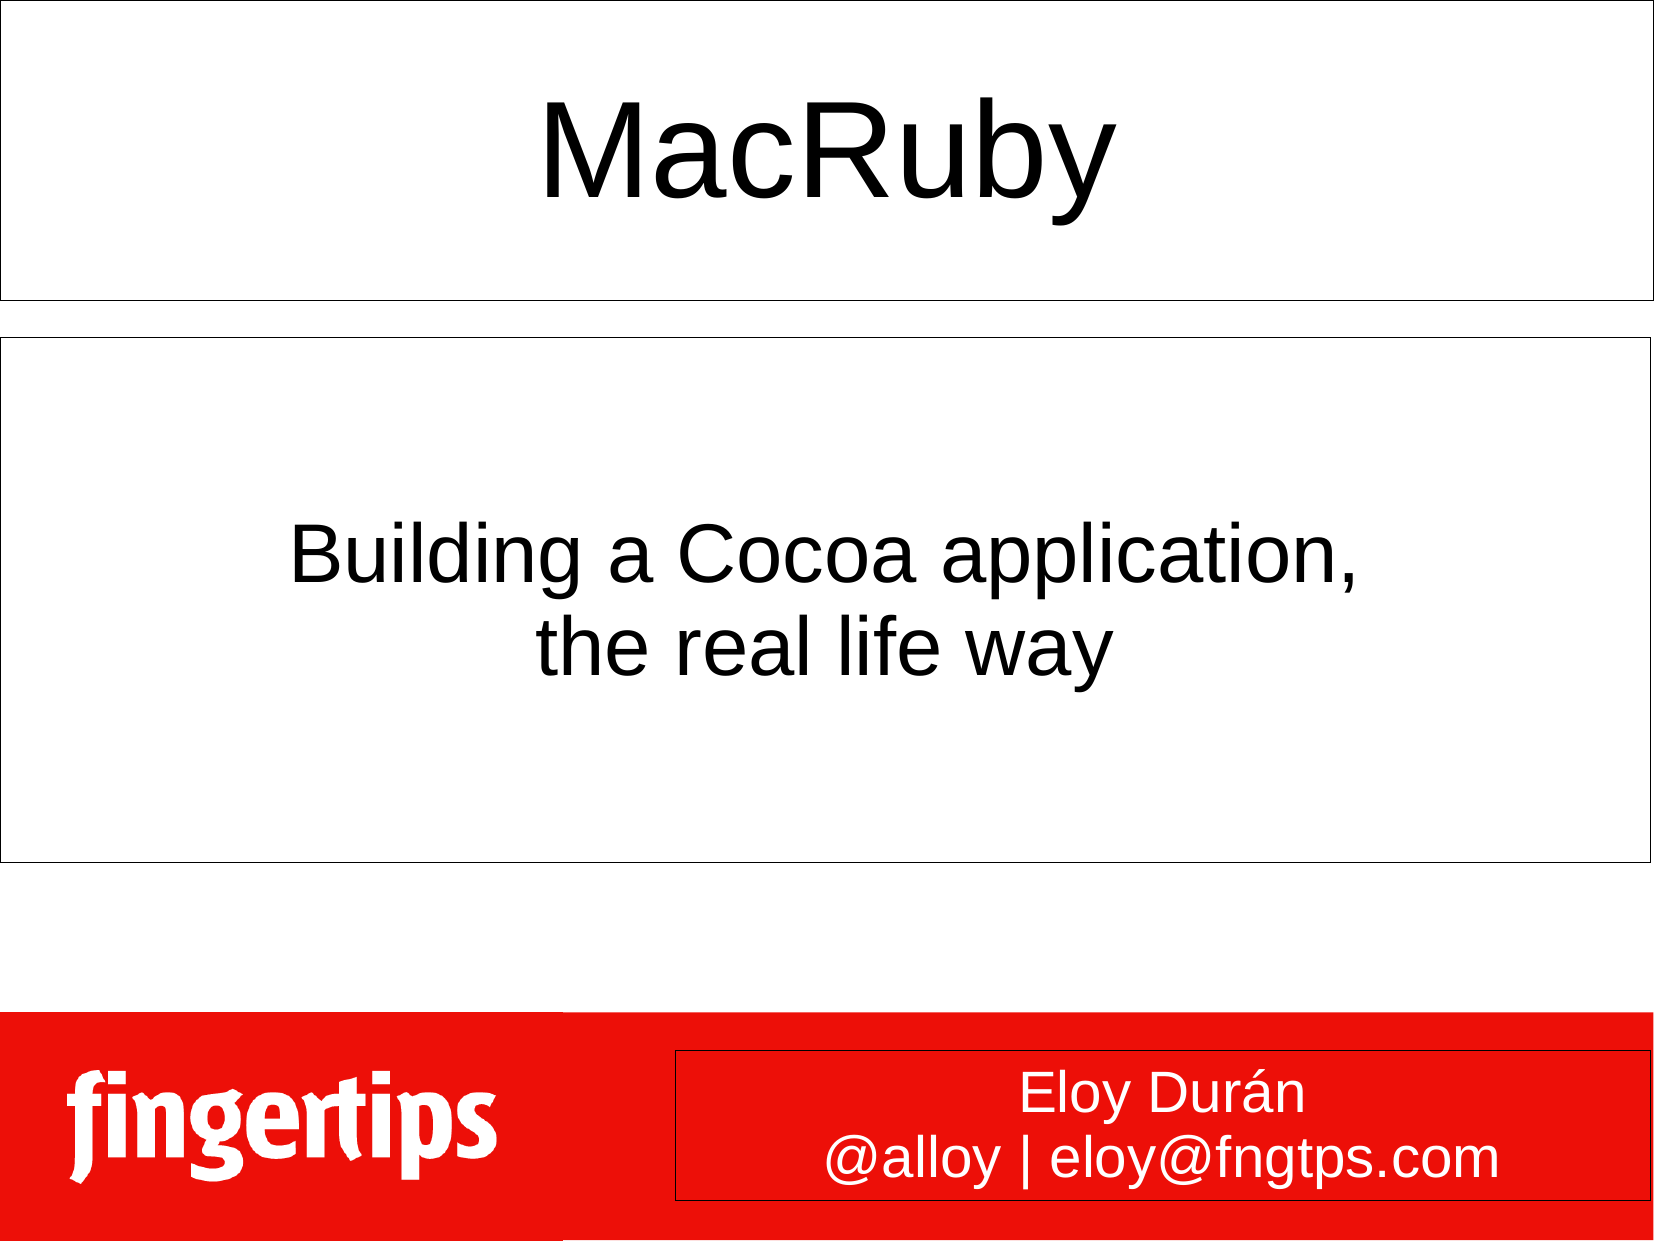

MacRuby
Building a Cocoa application,
the real life way
Eloy Durán
@alloy | eloy@fngtps.com